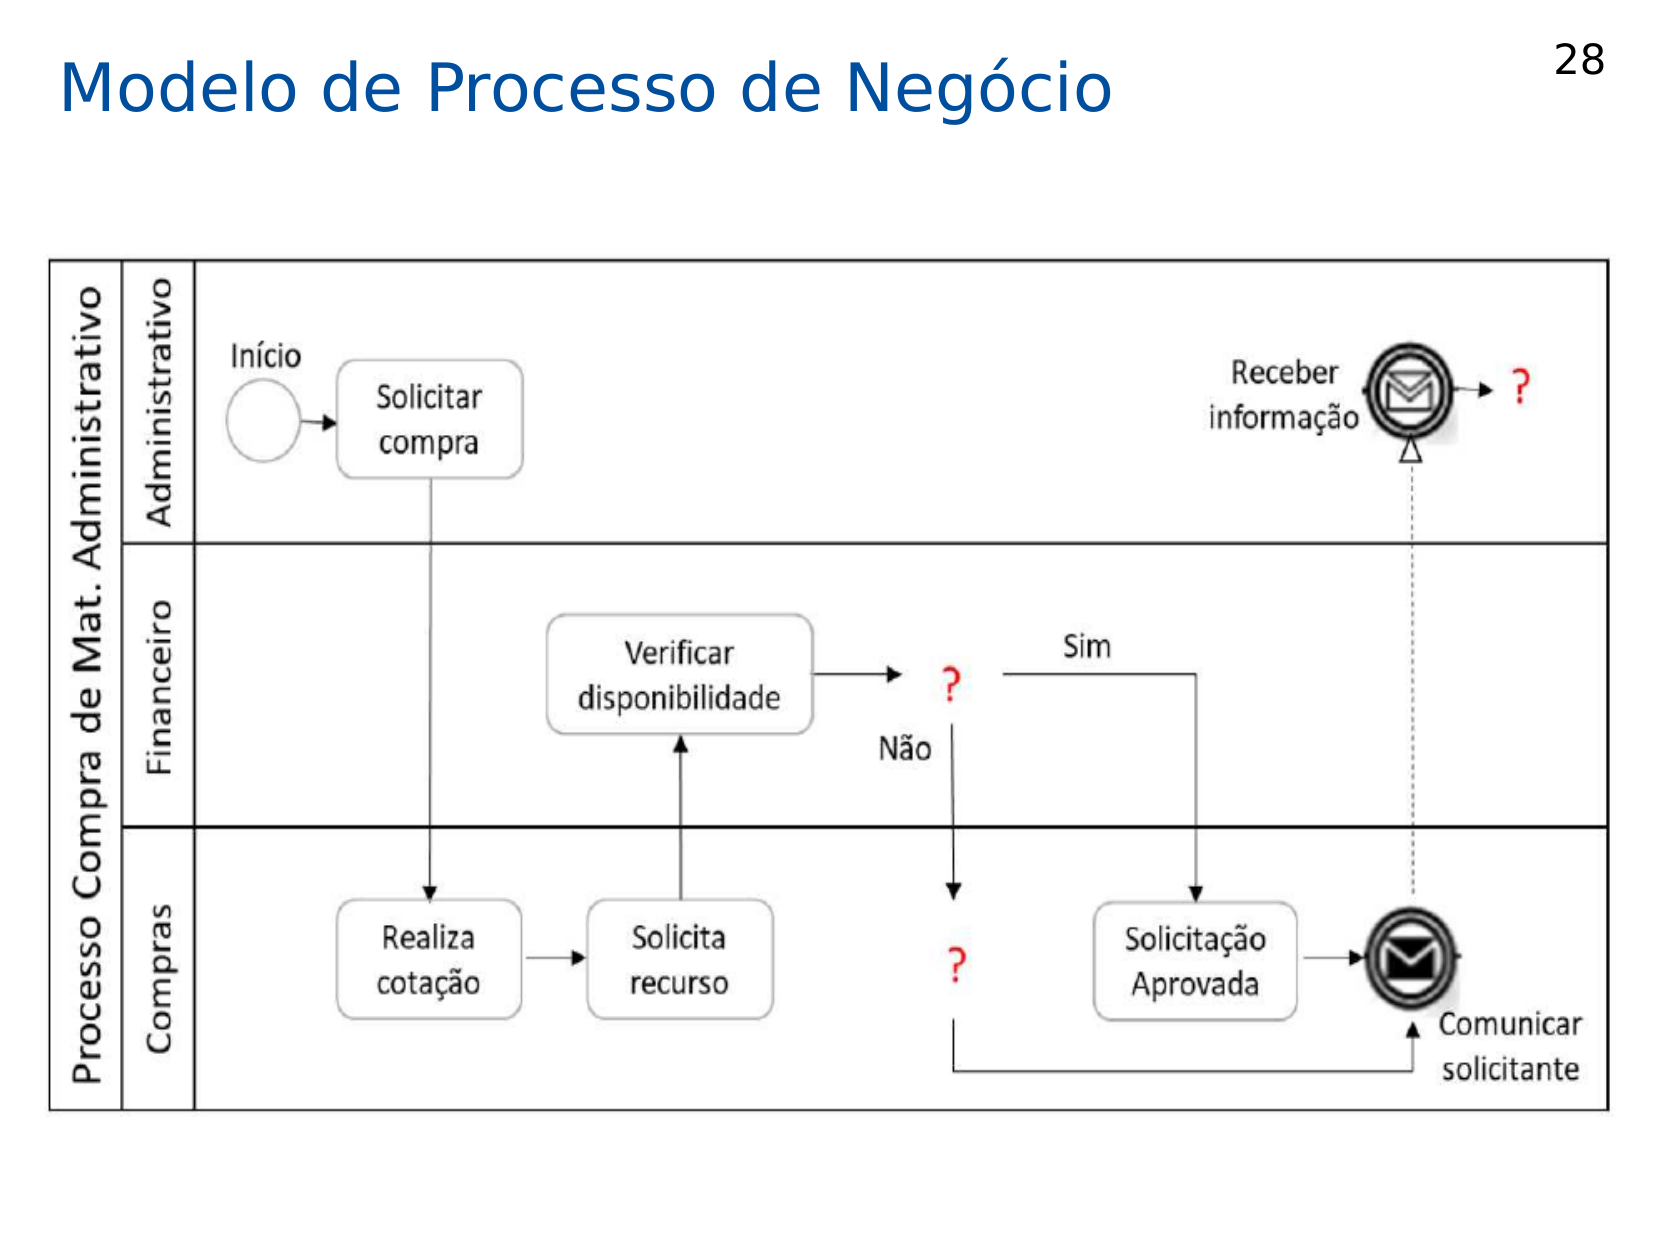

# Modelo de Processo de Negócio
28